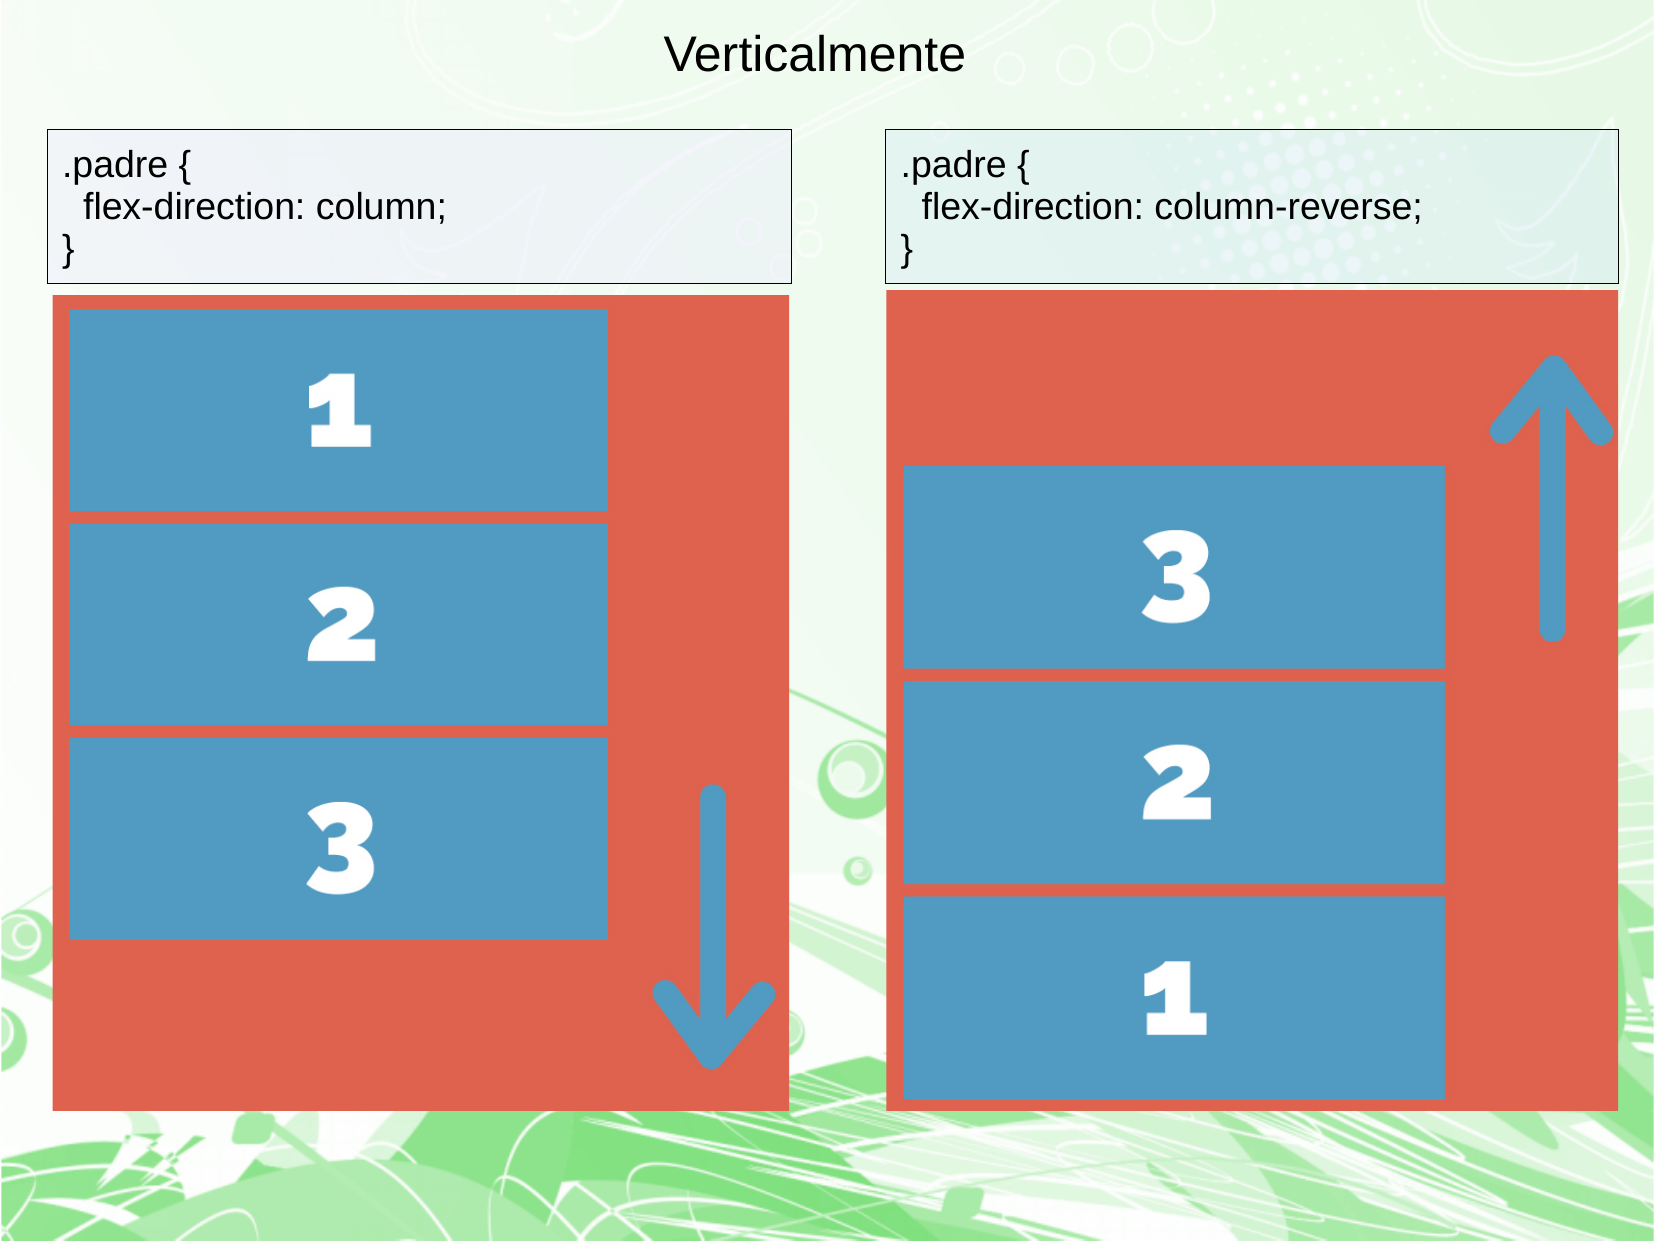

# Verticalmente
.padre {
 flex-direction: column;
}
.padre {
 flex-direction: column-reverse;
}